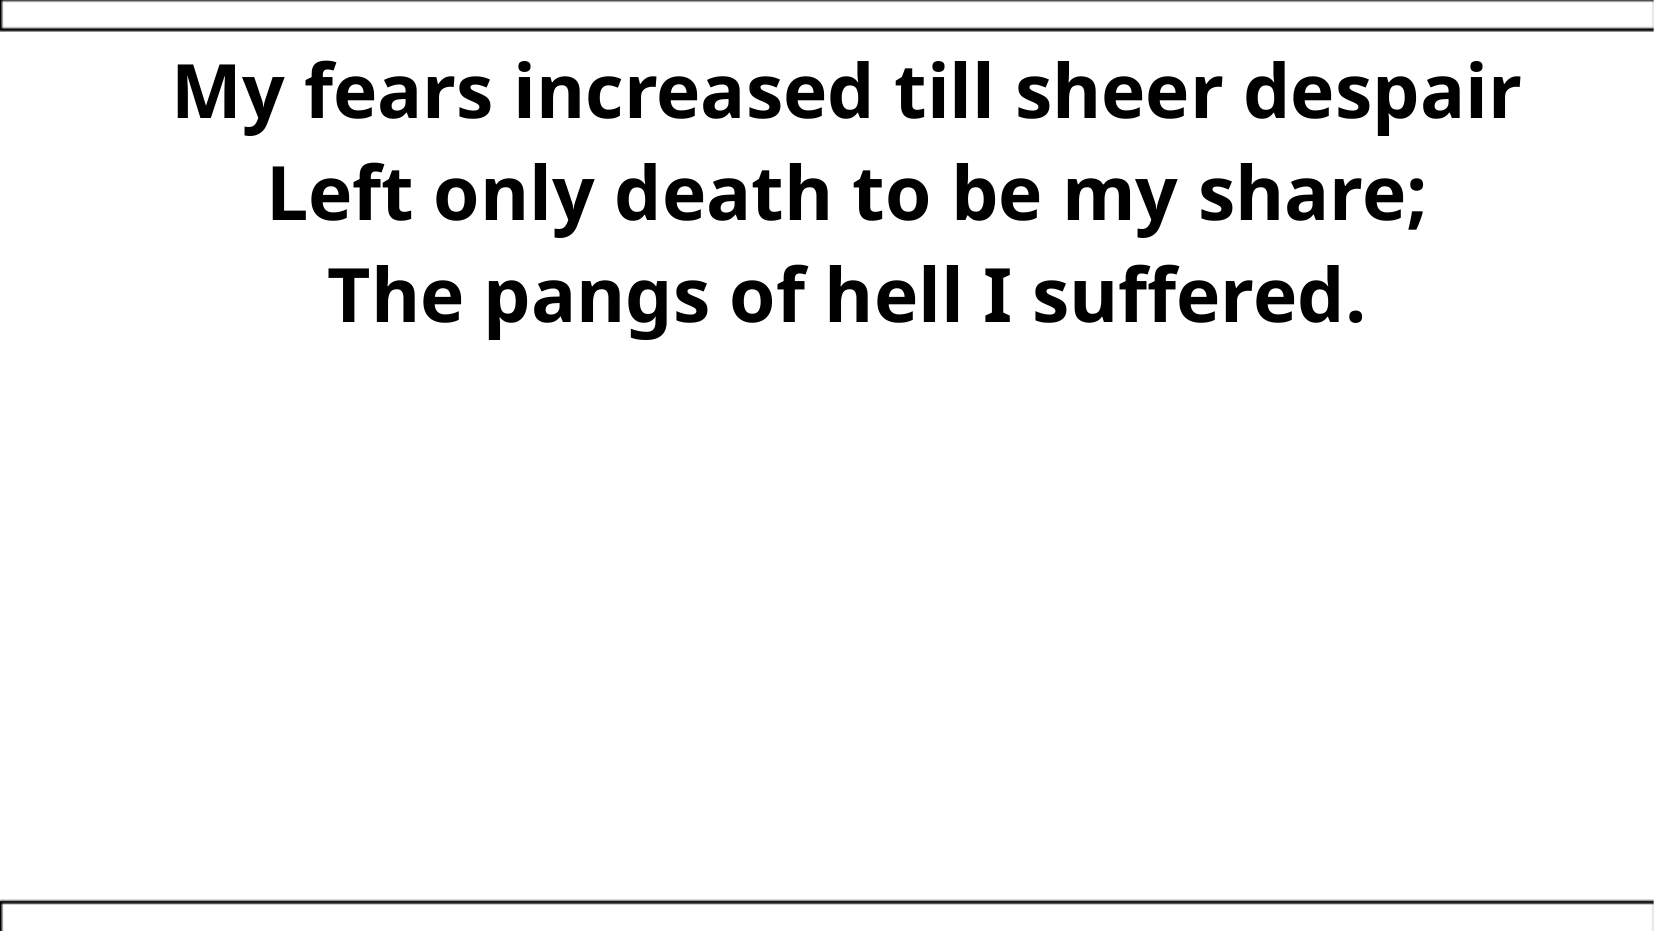

My fears increased till sheer despair
Left only death to be my share;
The pangs of hell I suffered.